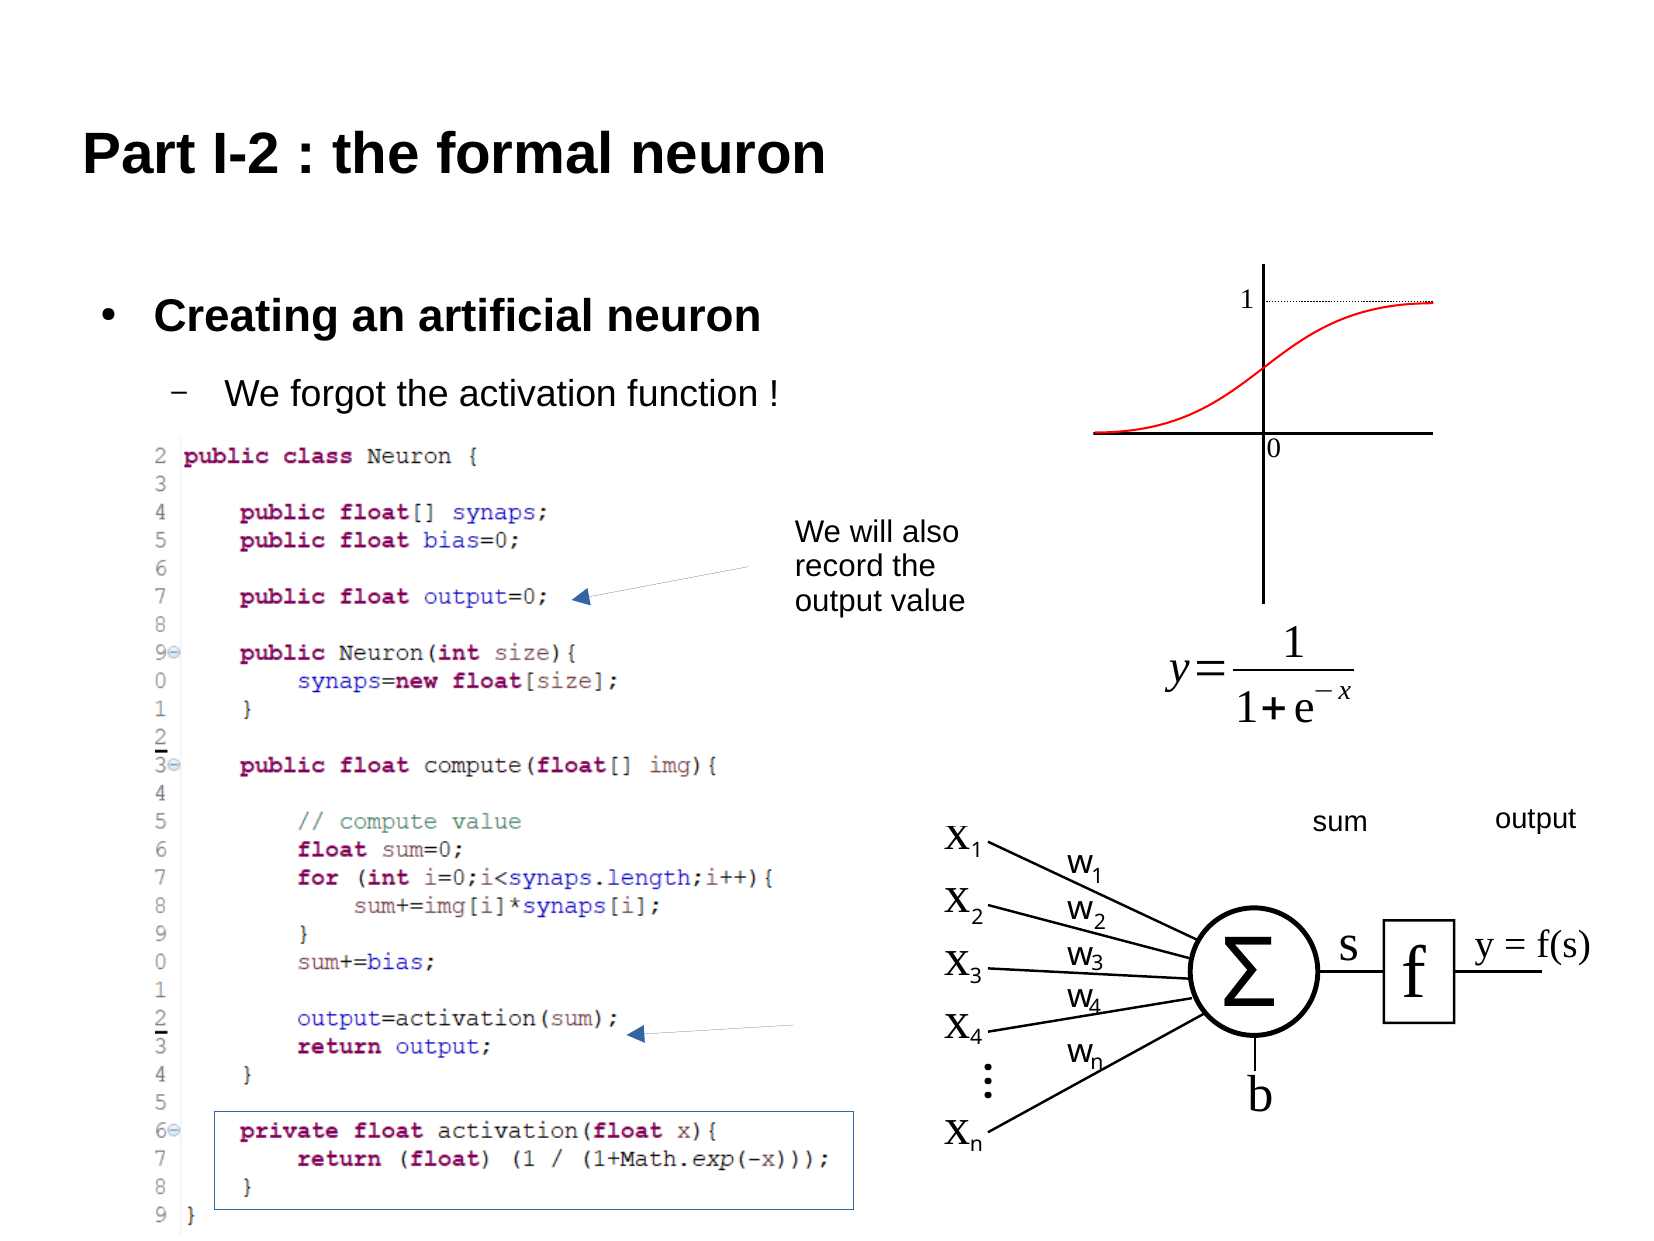

# Part I-2 : the formal neuron
Creating an artificial neuron
We forgot the activation function !
We will also
record the
output value
output
sum